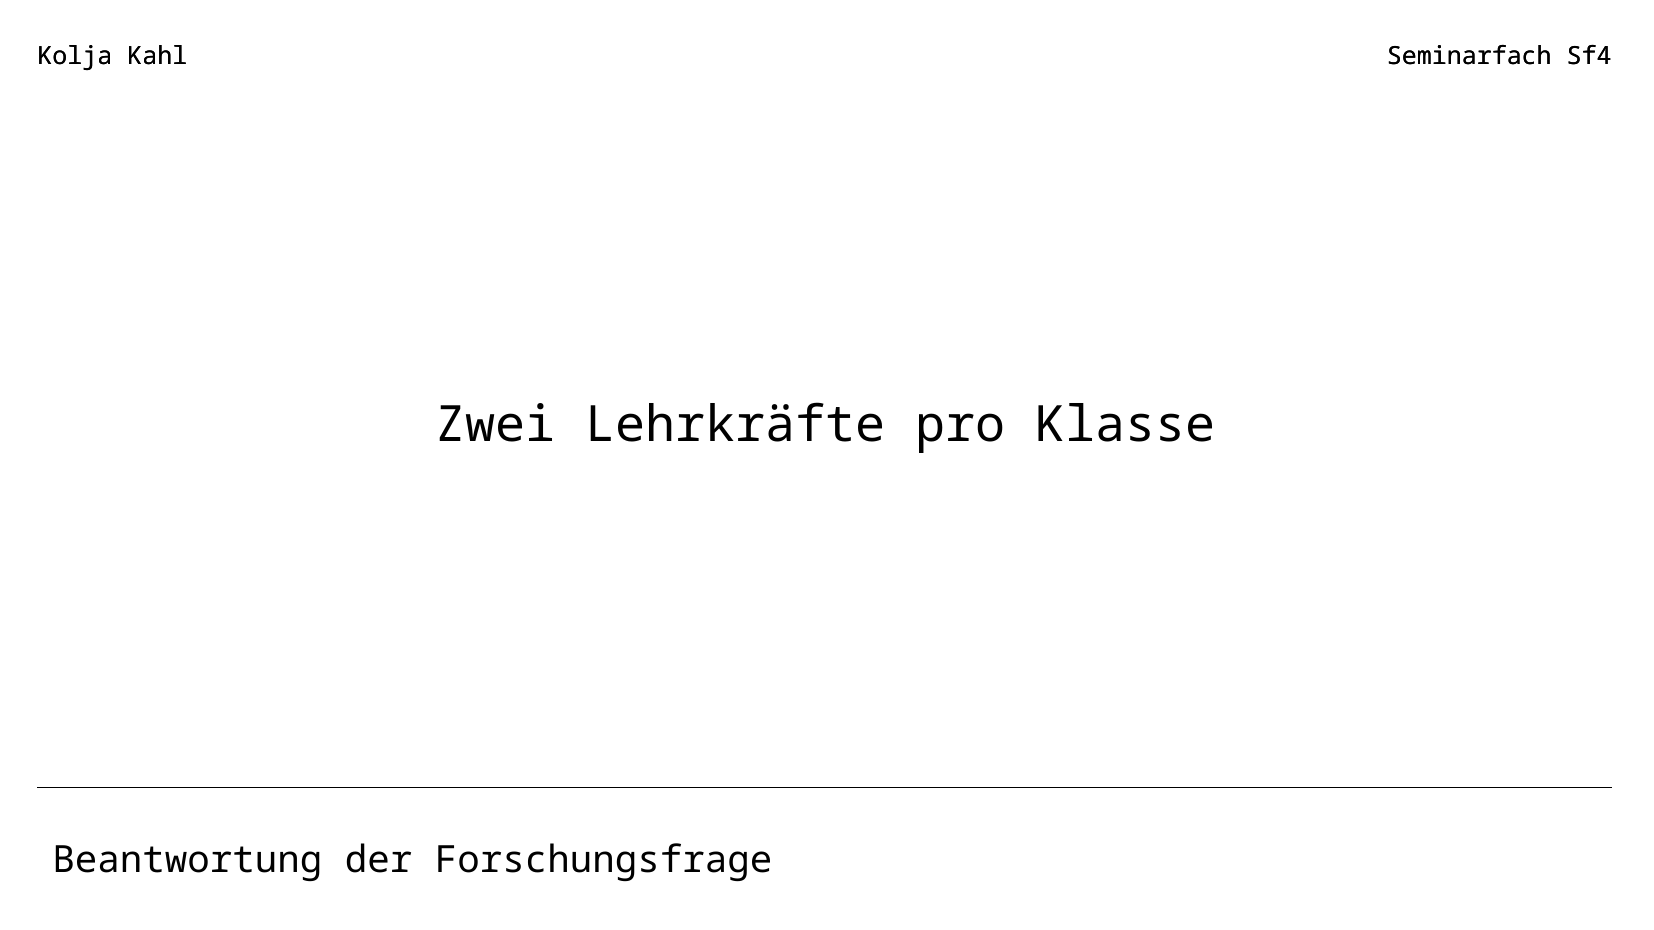

Kolja Kahl
Seminarfach Sf4
Kolja Kahl
Seminarfach Sf4
Zwei Lehrkräfte pro Klasse
Beantwortung der Forschungsfrage